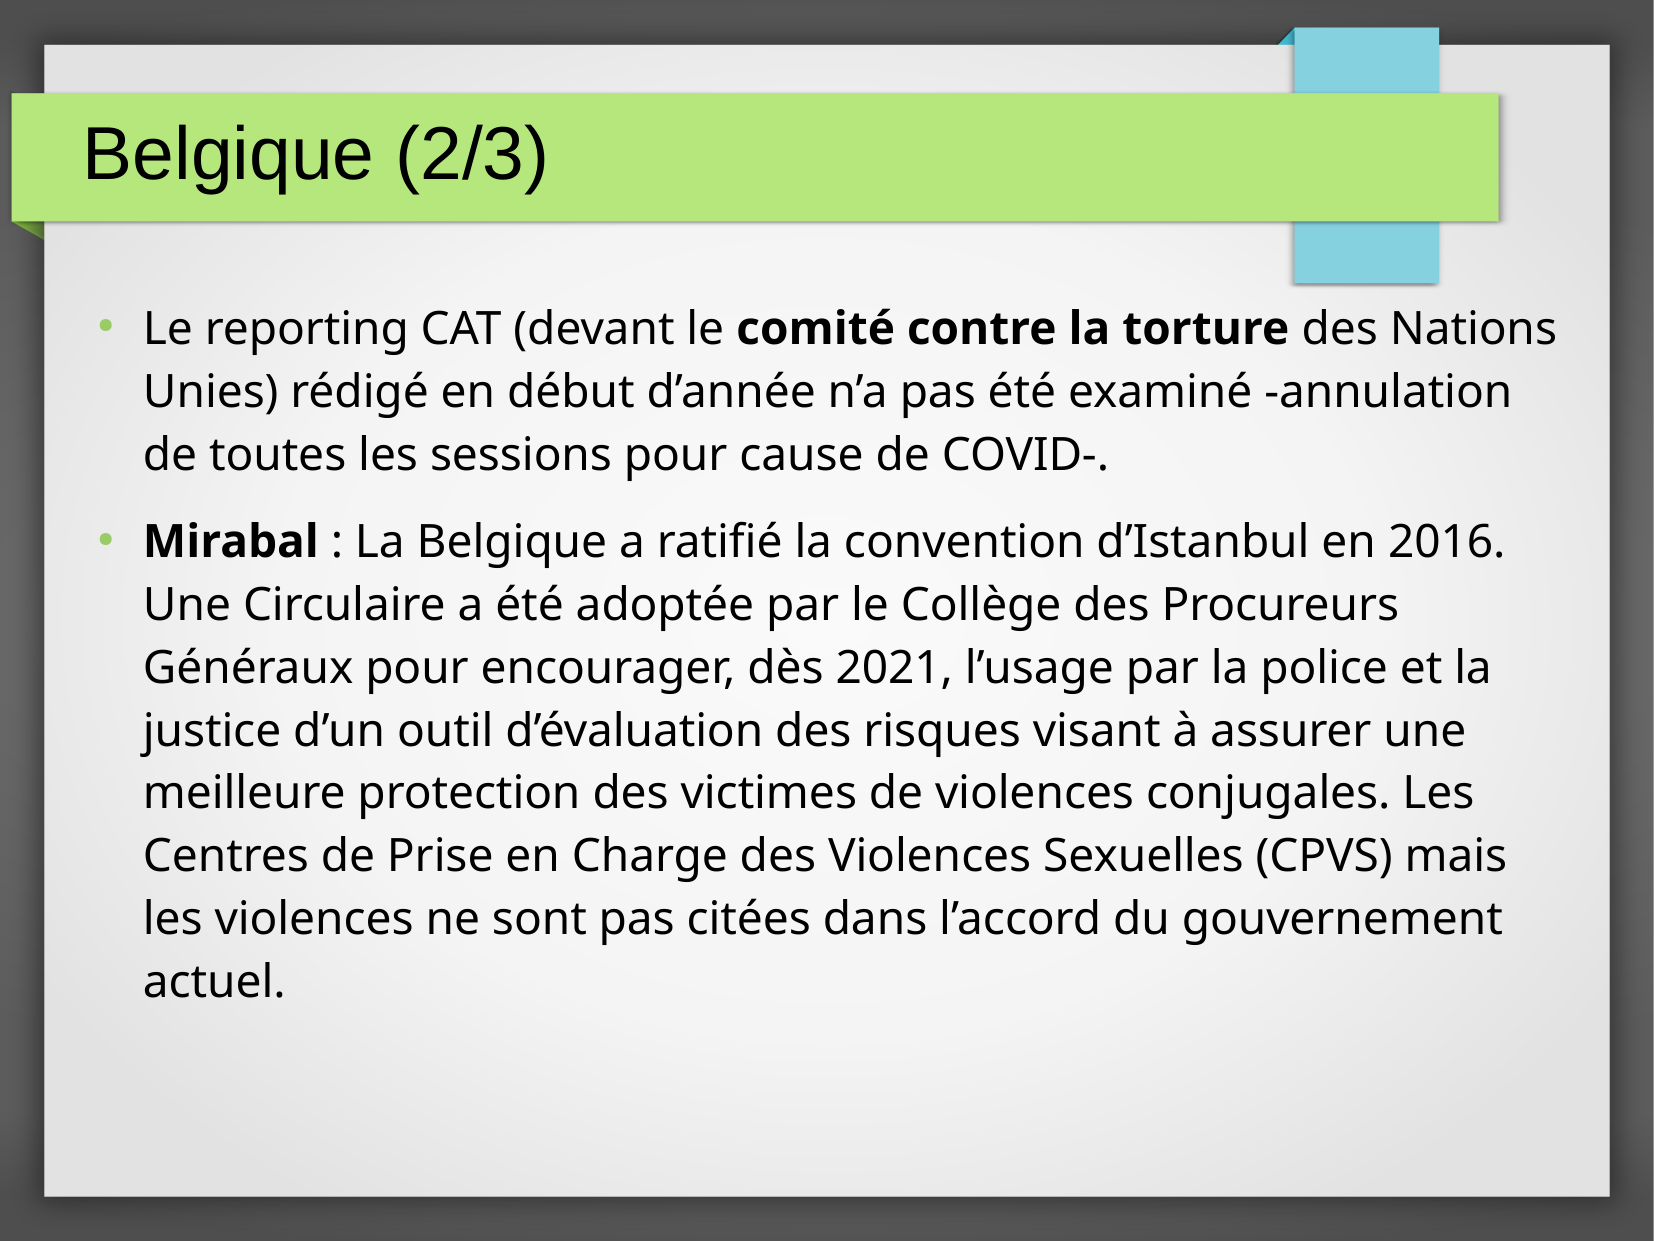

# Belgique (2/3)
Le reporting CAT (devant le comité contre la torture des Nations Unies) rédigé en début d’année n’a pas été examiné -annulation de toutes les sessions pour cause de COVID-.
Mirabal : La Belgique a ratifié la convention d’Istanbul en 2016. Une Circulaire a été adoptée par le Collège des Procureurs Généraux pour encourager, dès 2021, l’usage par la police et la justice d’un outil d’évaluation des risques visant à assurer une meilleure protection des victimes de violences conjugales. Les Centres de Prise en Charge des Violences Sexuelles (CPVS) mais les violences ne sont pas citées dans l’accord du gouvernement actuel.